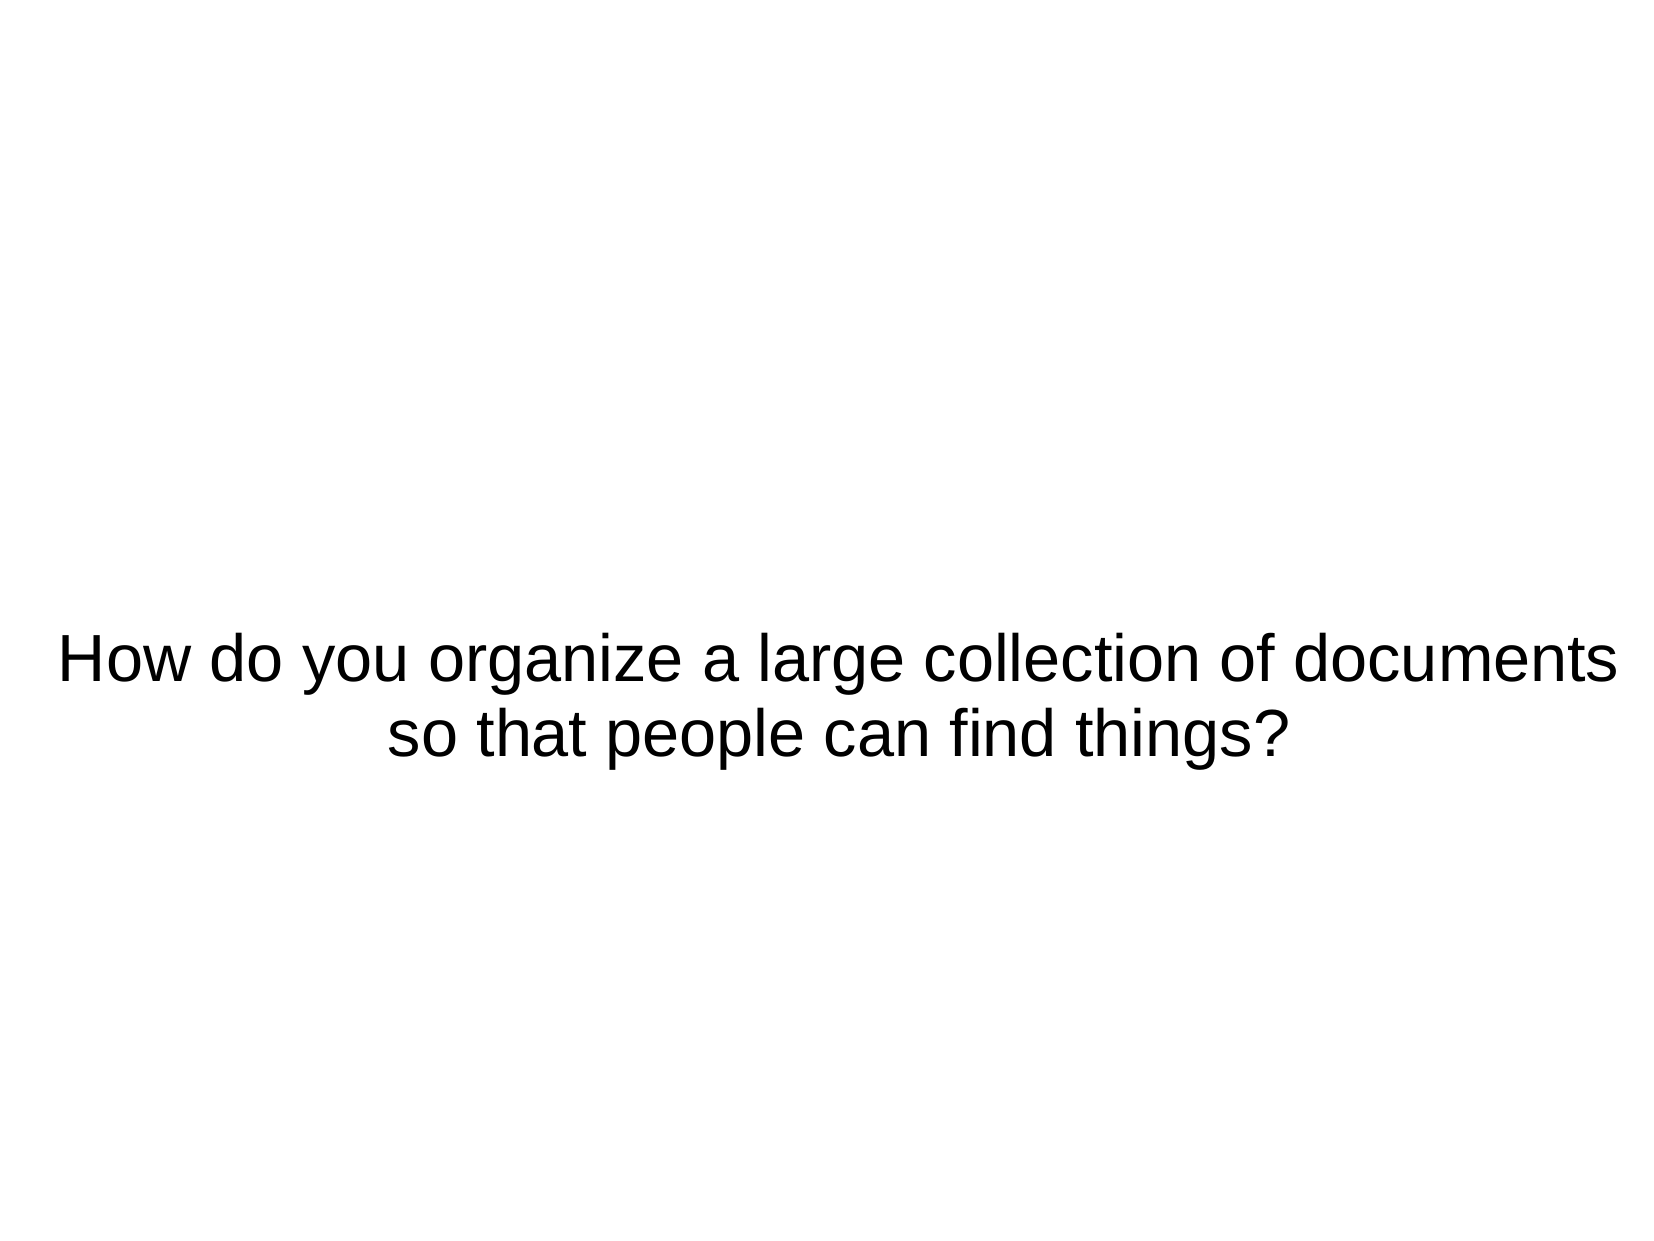

#
How do you organize a large collection of documents so that people can find things?